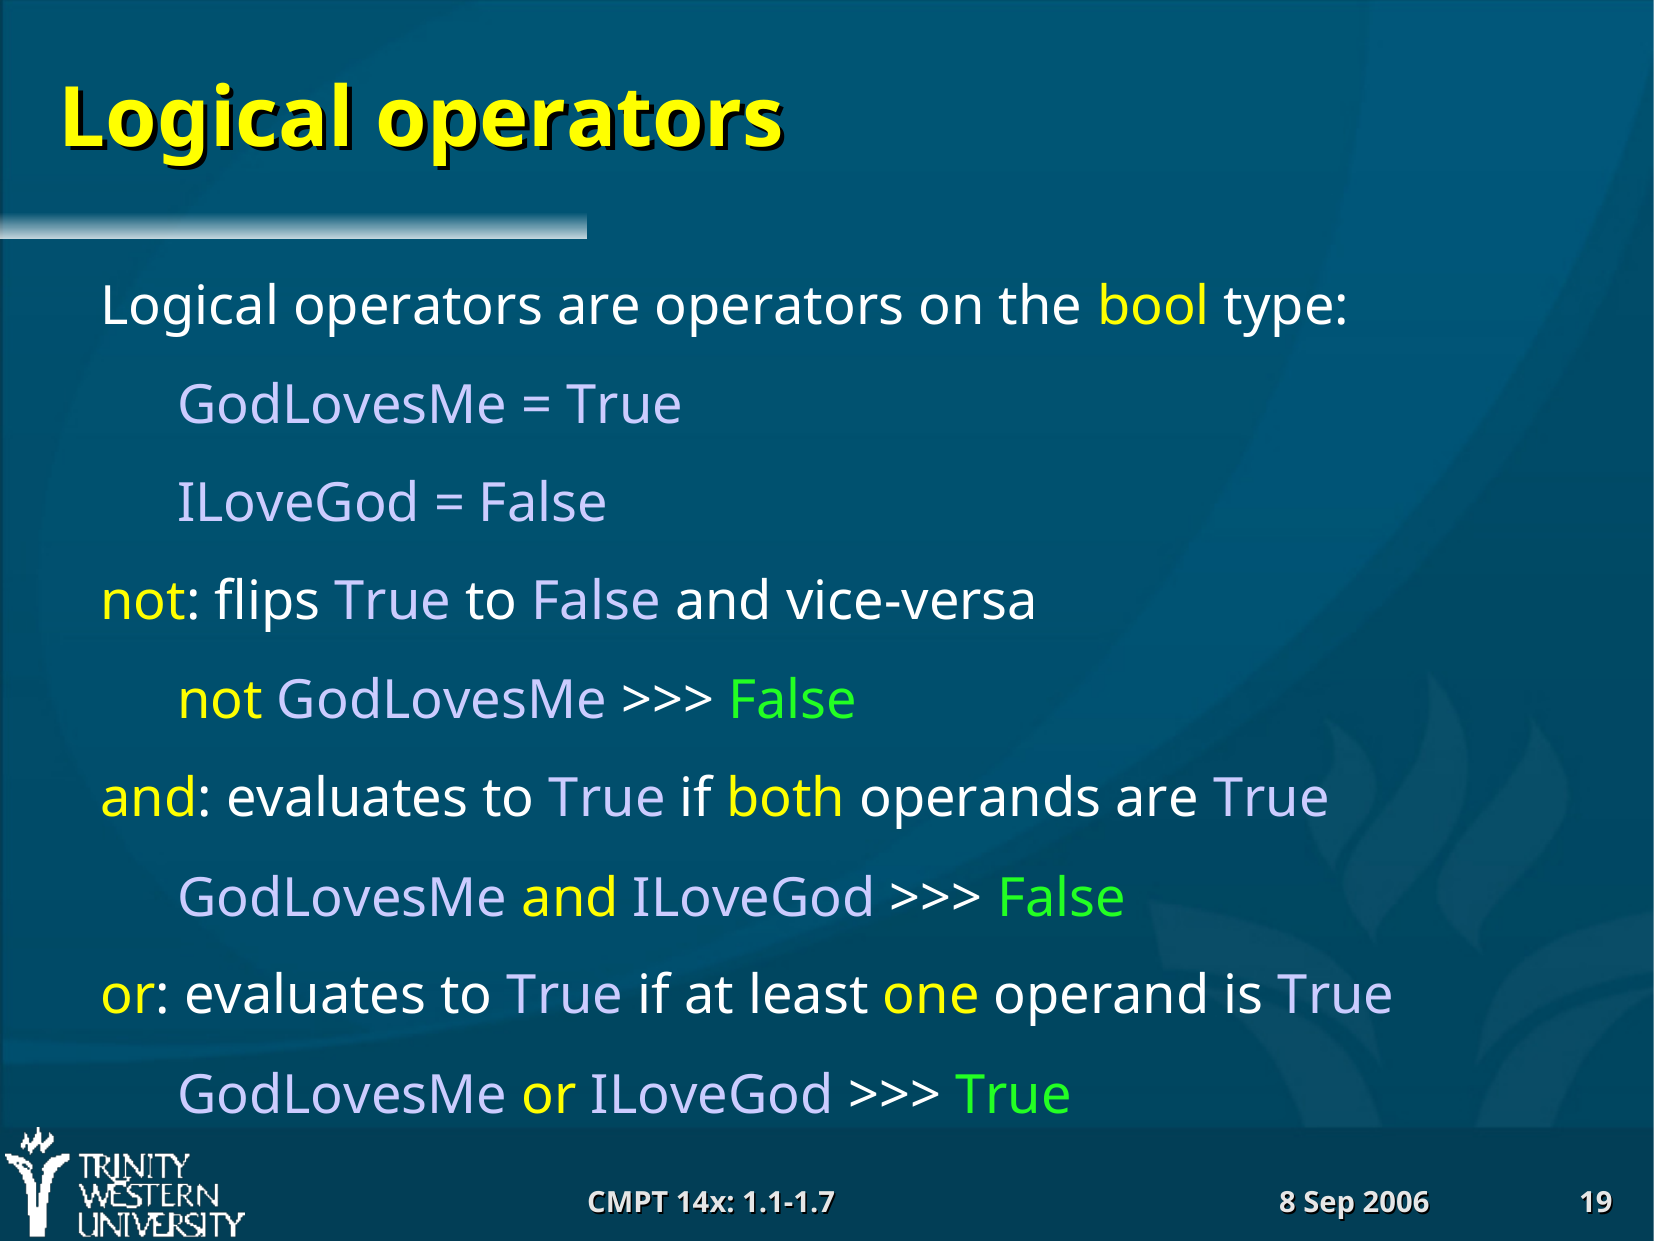

# Logical operators
Logical operators are operators on the bool type:
GodLovesMe = True
ILoveGod = False
not: flips True to False and vice-versa
not GodLovesMe >>> False
and: evaluates to True if both operands are True
GodLovesMe and ILoveGod >>> False
or: evaluates to True if at least one operand is True
GodLovesMe or ILoveGod >>> True
CMPT 14x: 1.1-1.7
8 Sep 2006
19